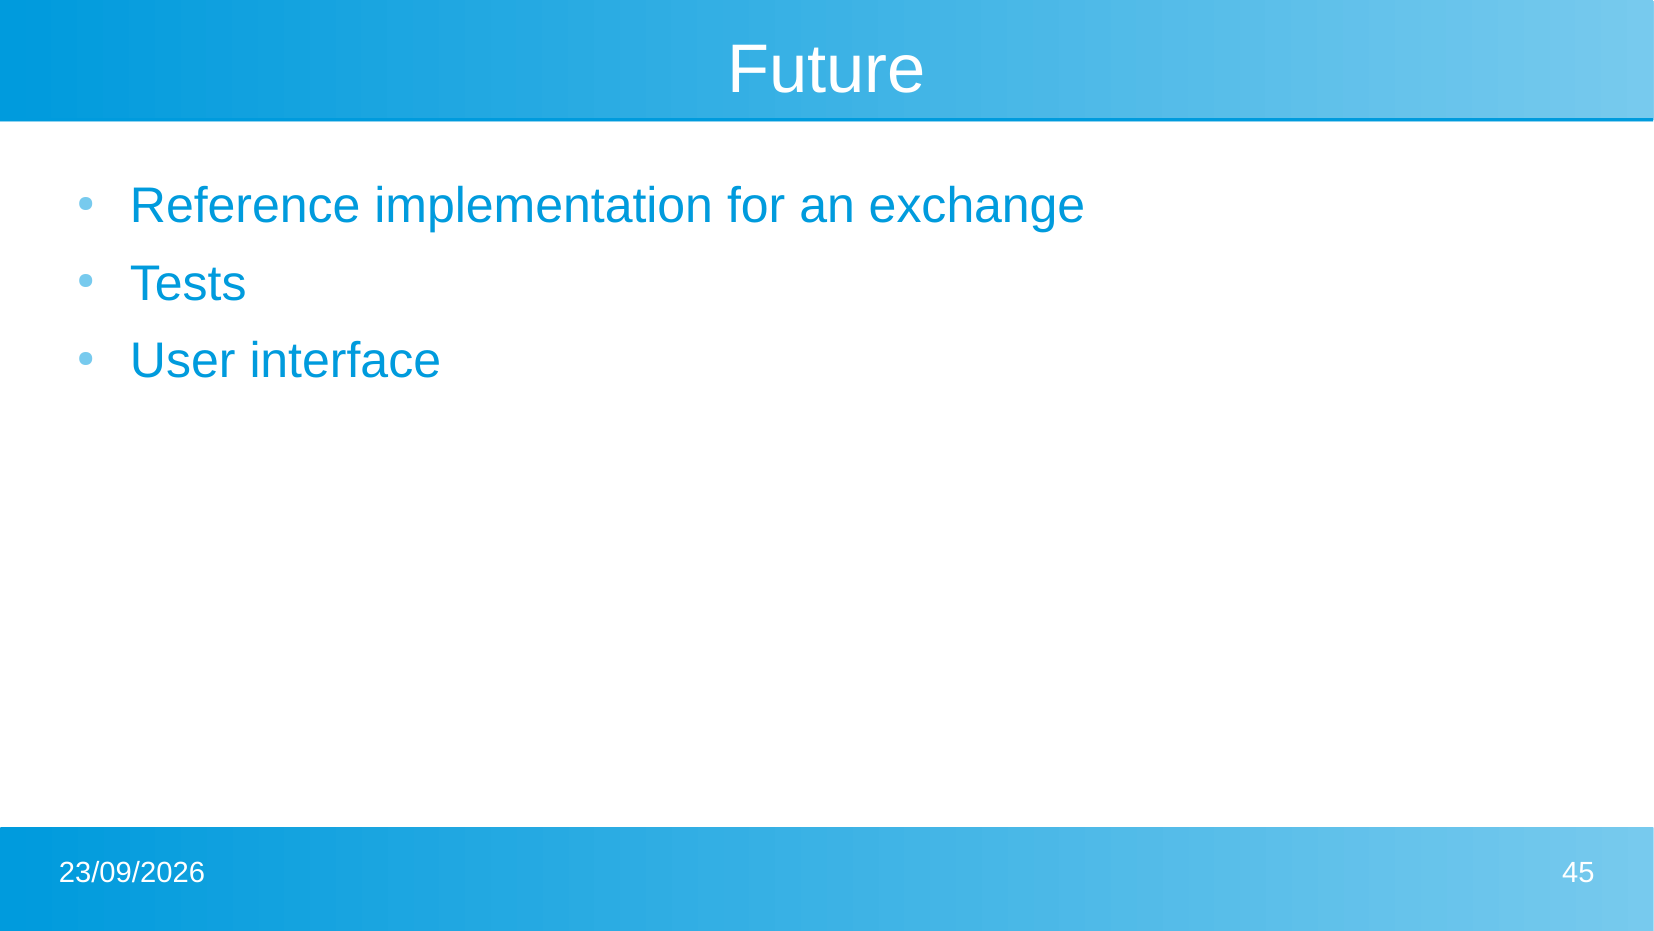

# Future
Reference implementation for an exchange
Tests
User interface
45